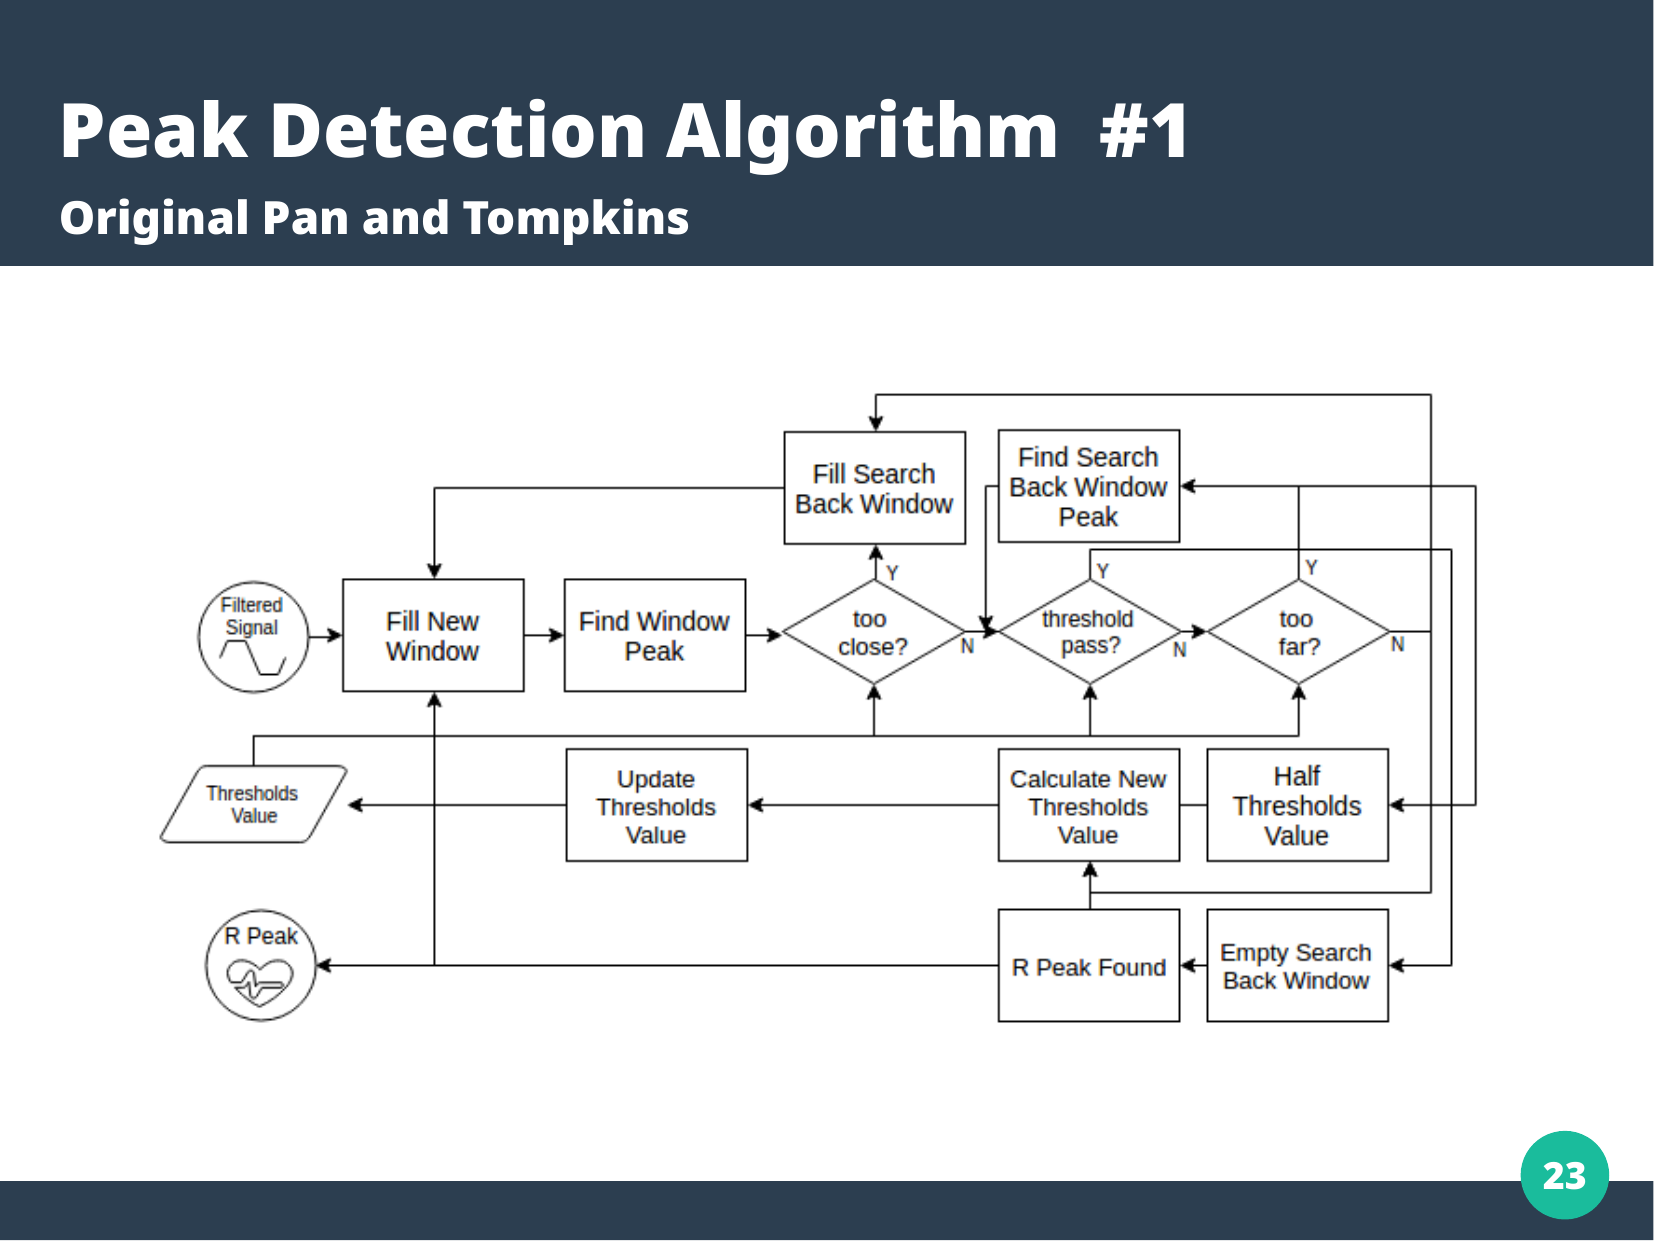

# Peak Detection Algorithm #1
Original Pan and Tompkins
23